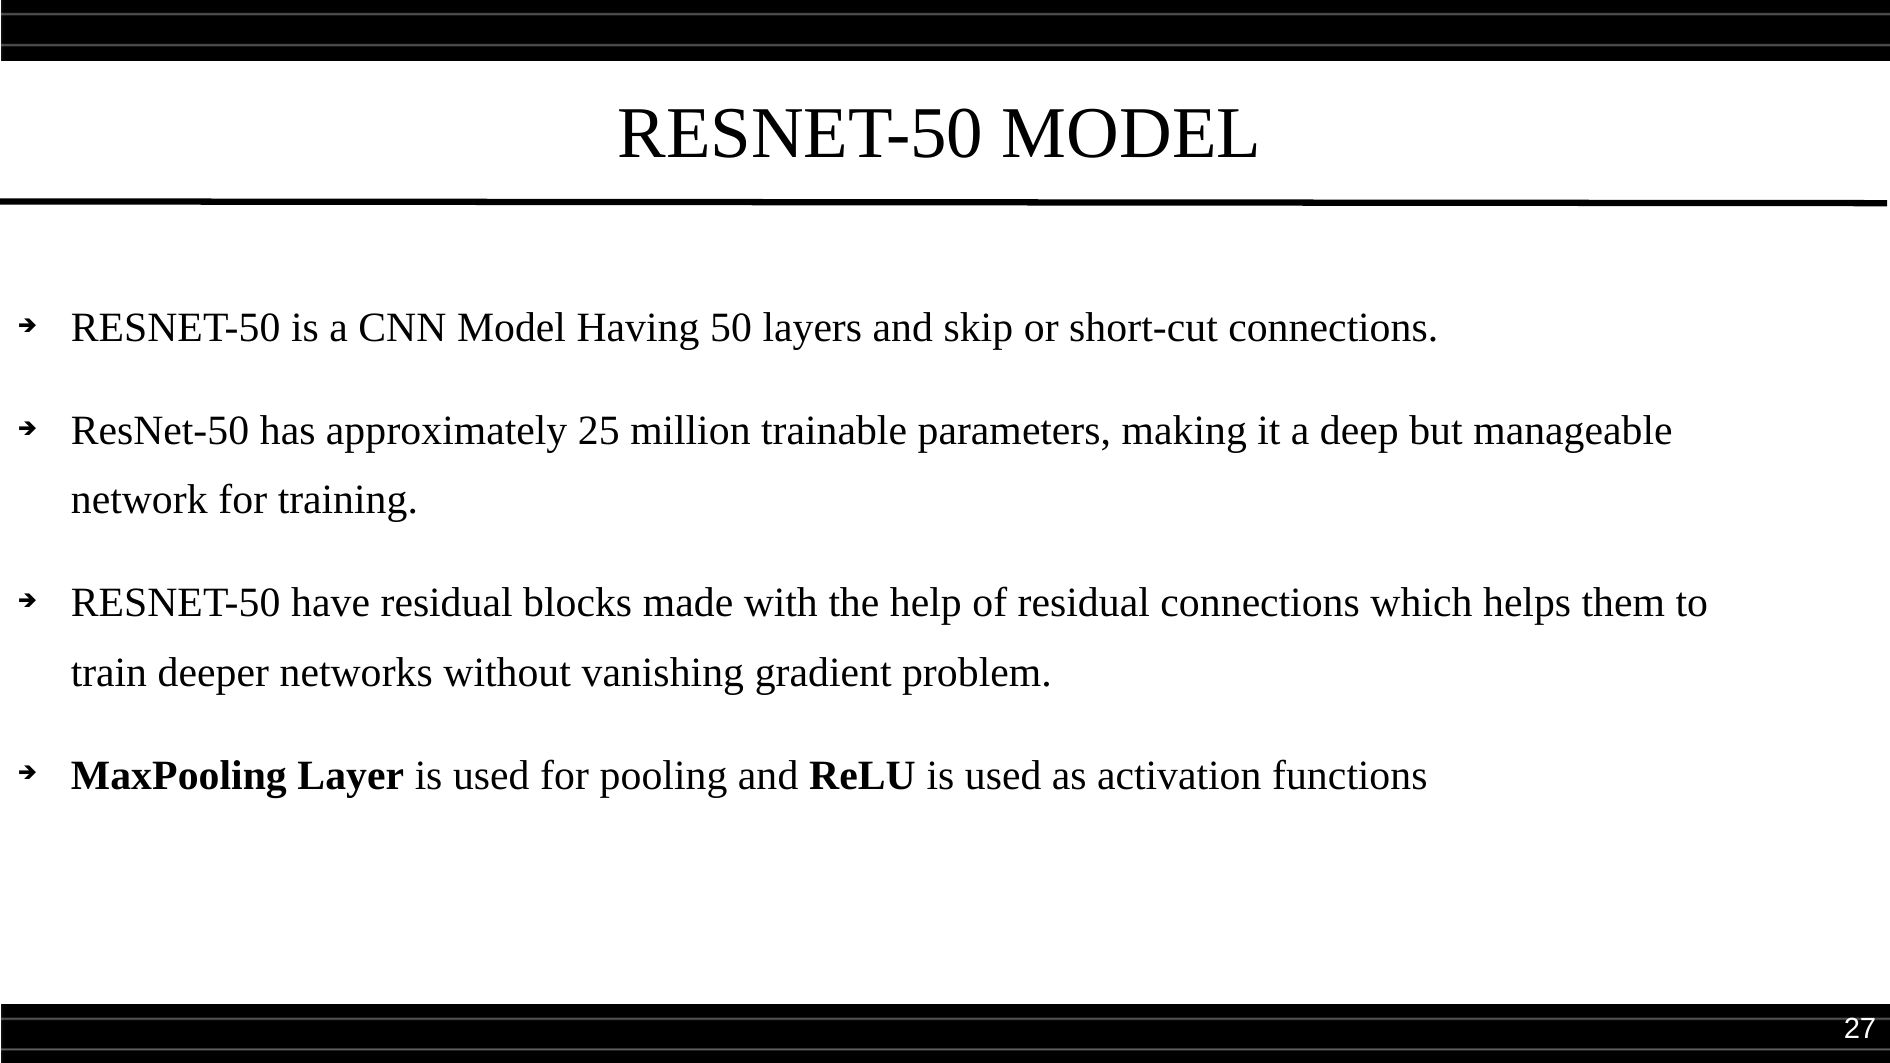

# RESNET-50 MODEL
RESNET-50 is a CNN Model Having 50 layers and skip or short-cut connections.
ResNet-50 has approximately 25 million trainable parameters, making it a deep but manageable network for training.
RESNET-50 have residual blocks made with the help of residual connections which helps them to train deeper networks without vanishing gradient problem.
MaxPooling Layer is used for pooling and ReLU is used as activation functions